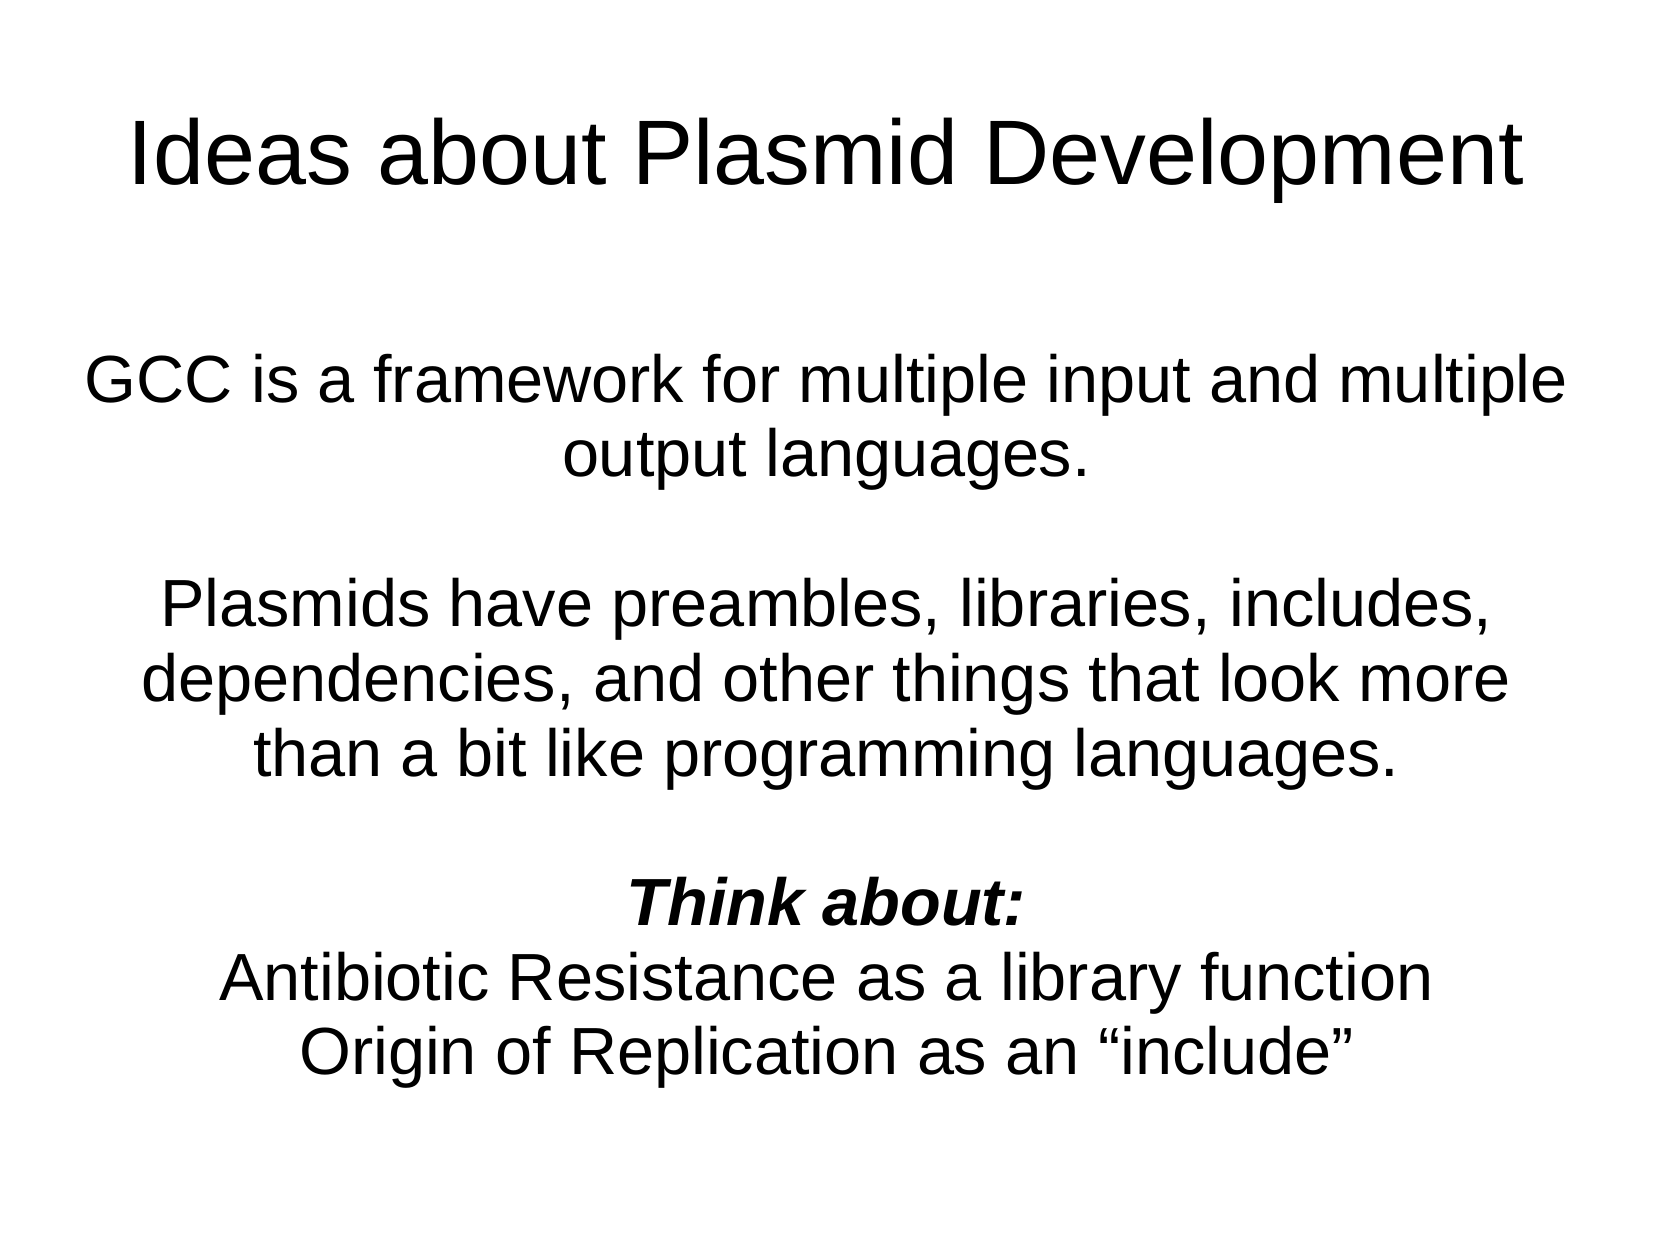

# Ideas about Plasmid Development
GCC is a framework for multiple input and multiple output languages.
Plasmids have preambles, libraries, includes, dependencies, and other things that look more than a bit like programming languages.
Think about:
Antibiotic Resistance as a library function
Origin of Replication as an “include”